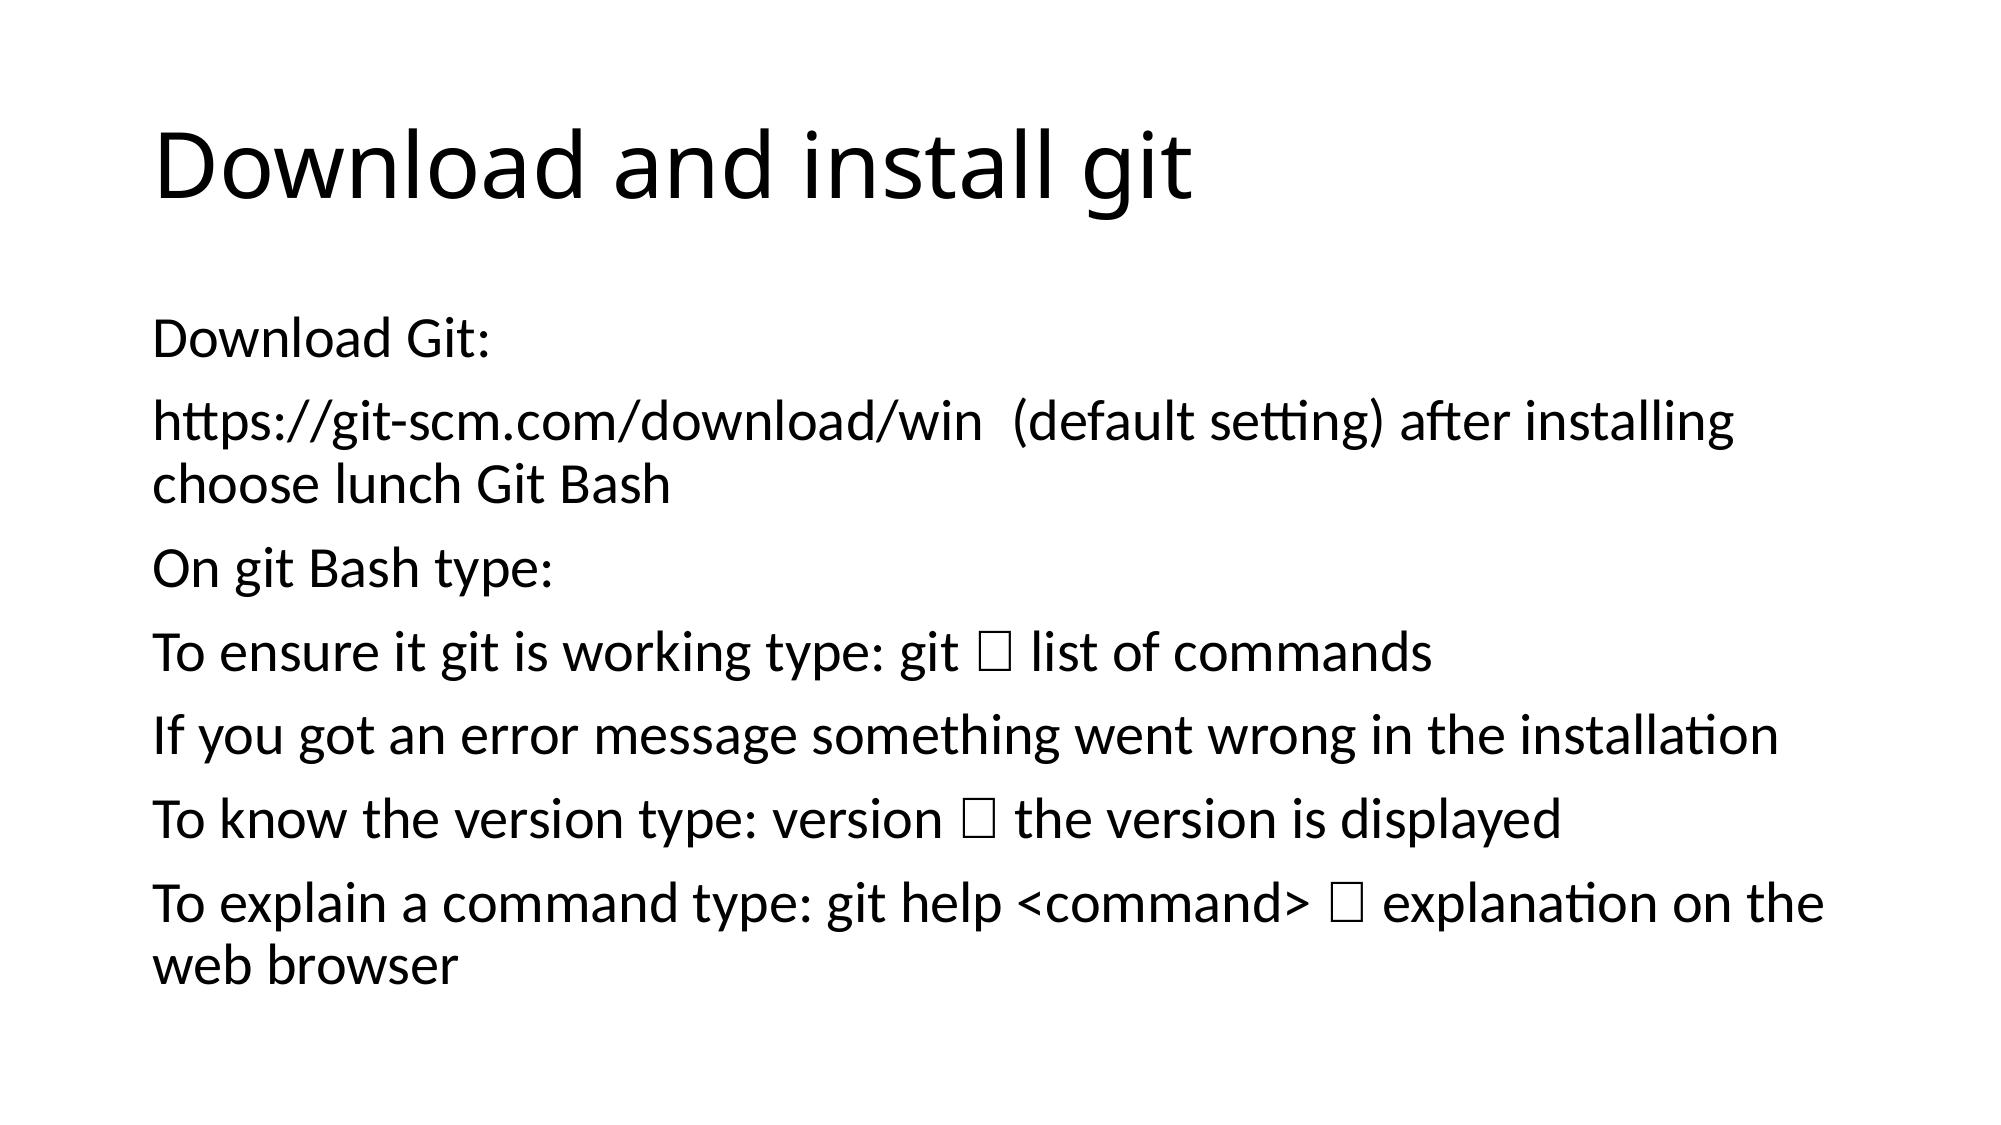

# Download and install git
Download Git:
https://git-scm.com/download/win (default setting) after installing choose lunch Git Bash
On git Bash type:
To ensure it git is working type: git  list of commands
If you got an error message something went wrong in the installation
To know the version type: version  the version is displayed
To explain a command type: git help <command>  explanation on the web browser